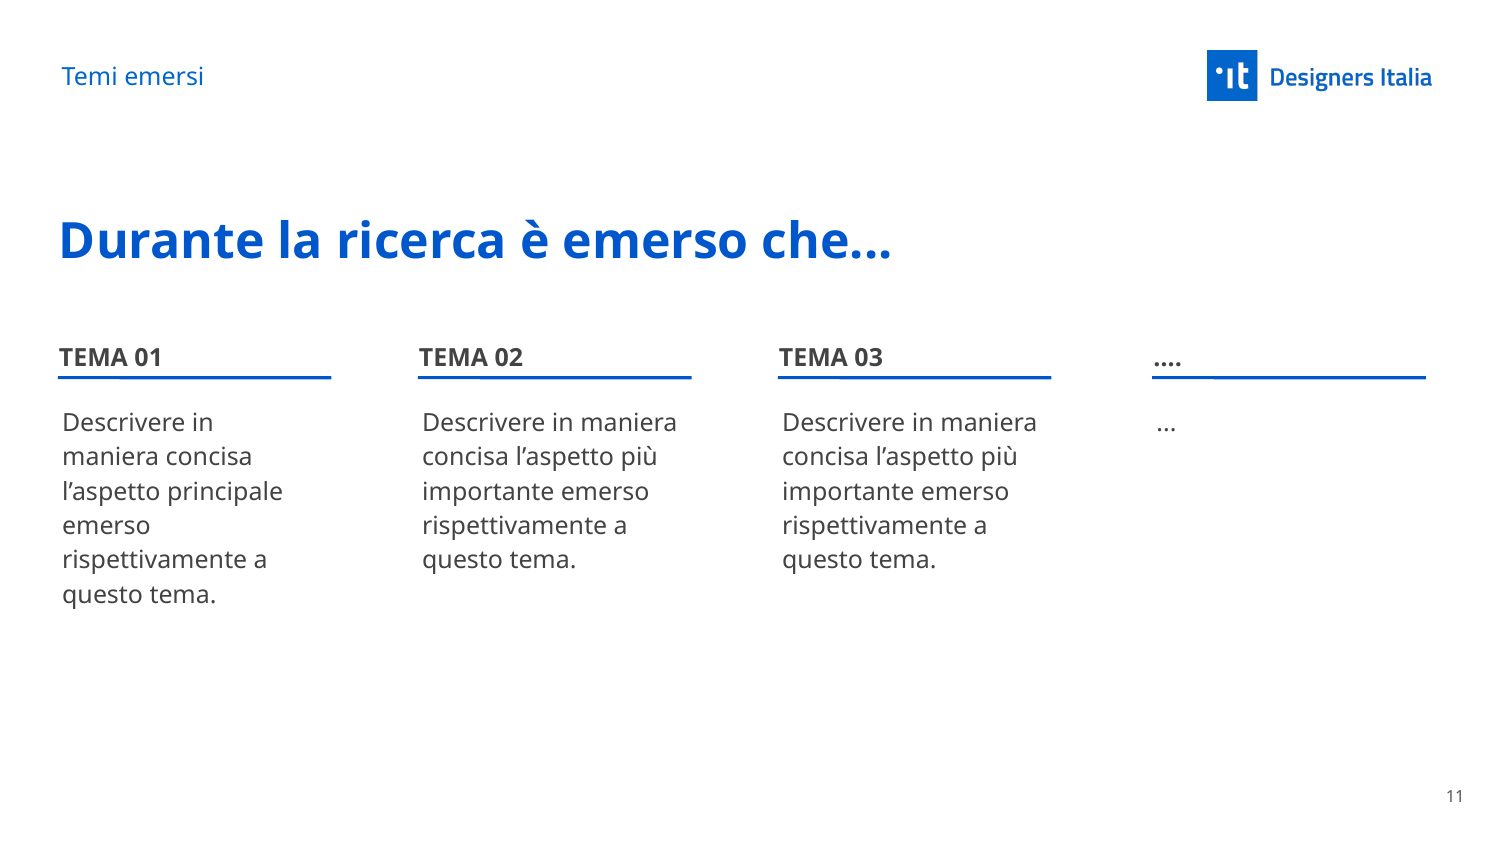

Temi emersi
Durante la ricerca è emerso che...
TEMA 01
TEMA 02
TEMA 03
….
Descrivere in maniera concisa l’aspetto principale emerso rispettivamente a questo tema.
Descrivere in maniera concisa l’aspetto più importante emerso rispettivamente a questo tema.
Descrivere in maniera concisa l’aspetto più importante emerso rispettivamente a questo tema.
...